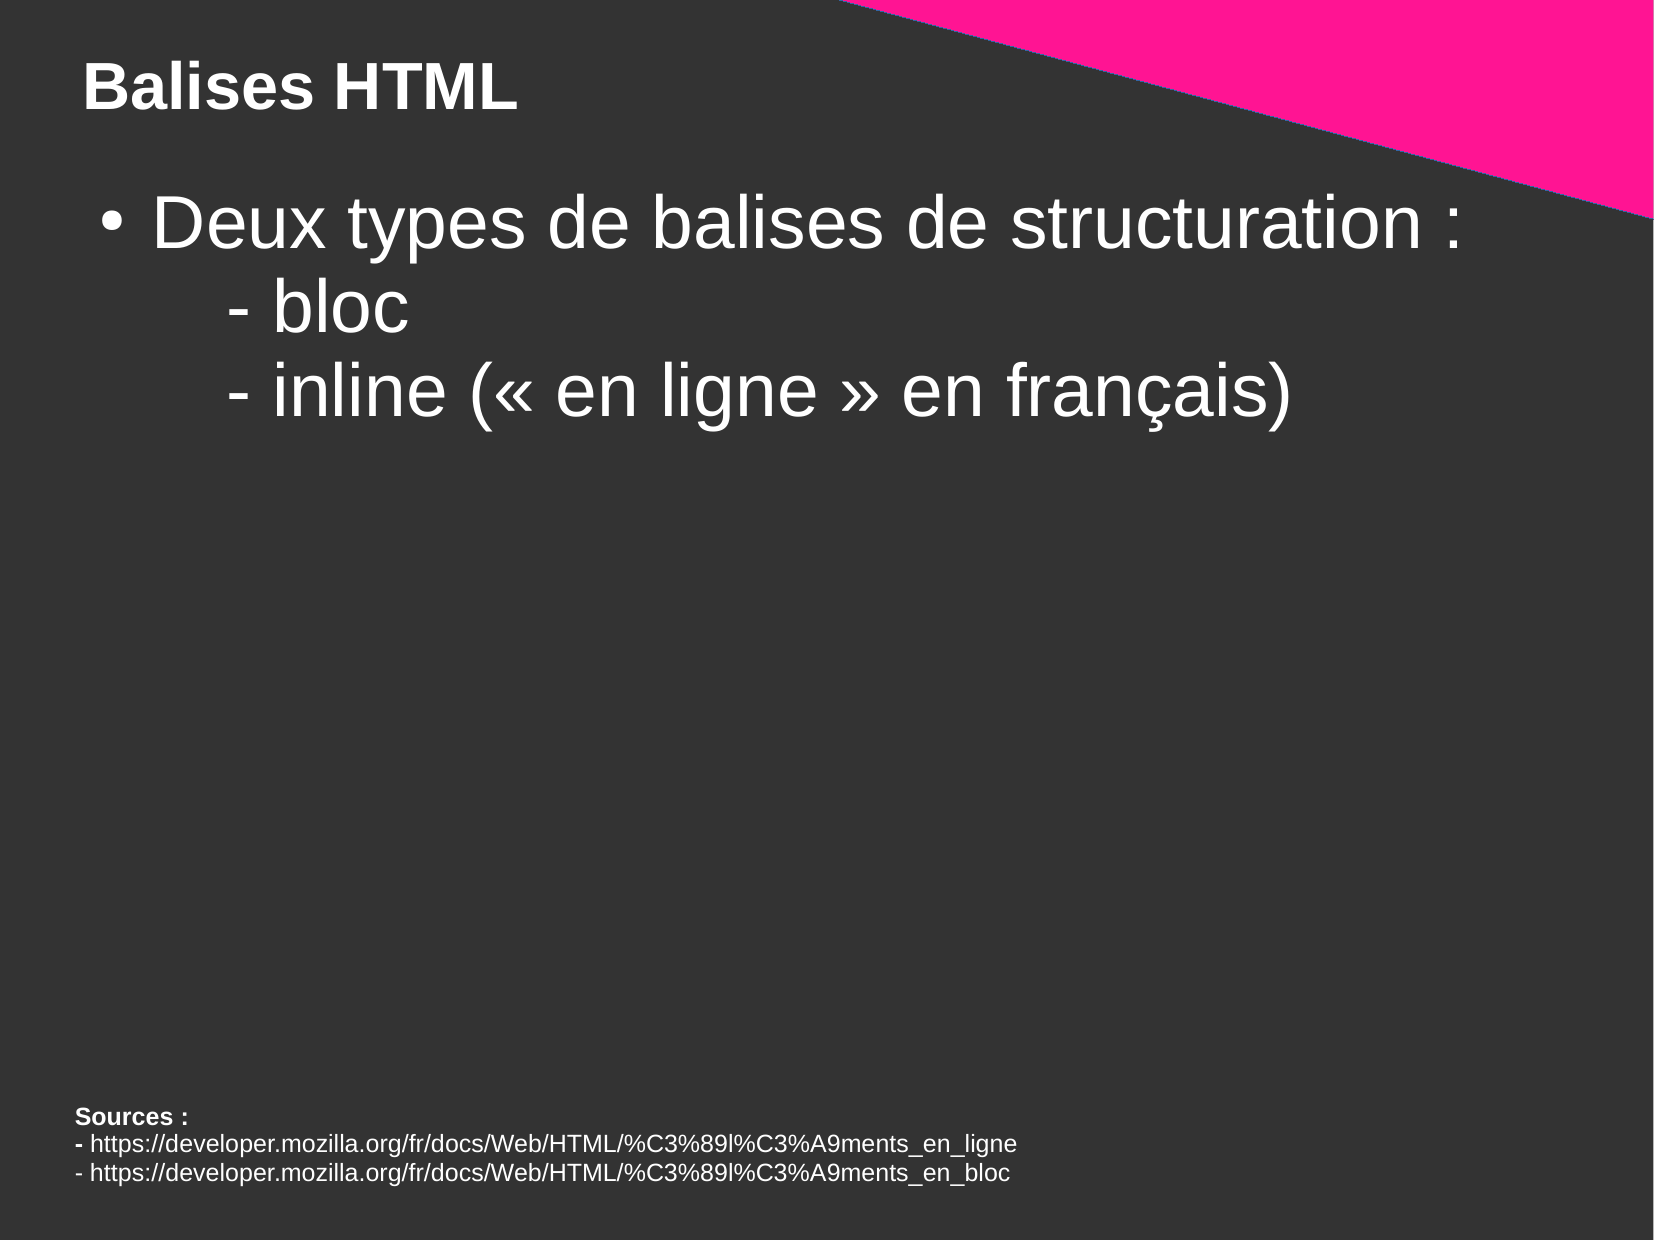

# Balises HTML
Deux types de balises de structuration :
	- bloc
	- inline (« en ligne » en français)
Sources :
- https://developer.mozilla.org/fr/docs/Web/HTML/%C3%89l%C3%A9ments_en_ligne
- https://developer.mozilla.org/fr/docs/Web/HTML/%C3%89l%C3%A9ments_en_bloc